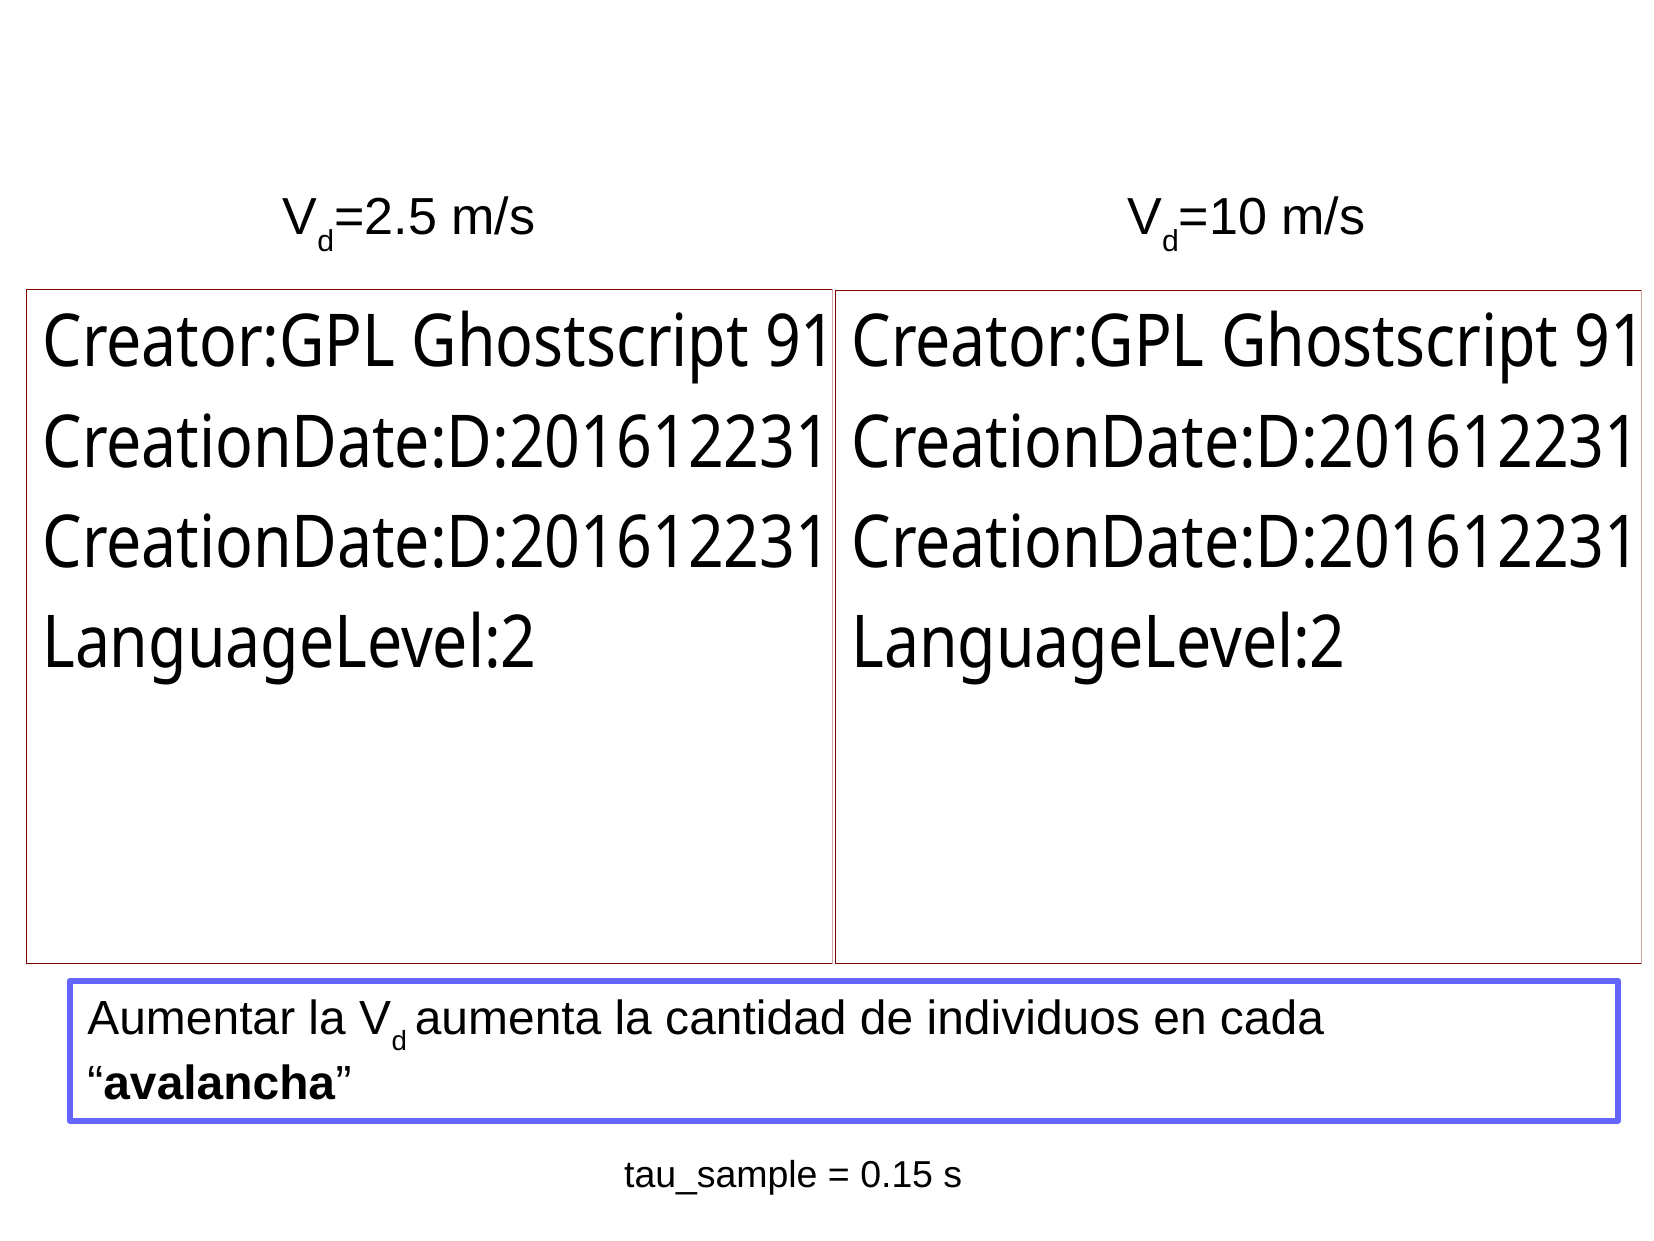

Vd=2.5 m/s
Vd=10 m/s
Aumentar la Vd aumenta la cantidad de individuos en cada “avalancha”
tau_sample = 0.15 s